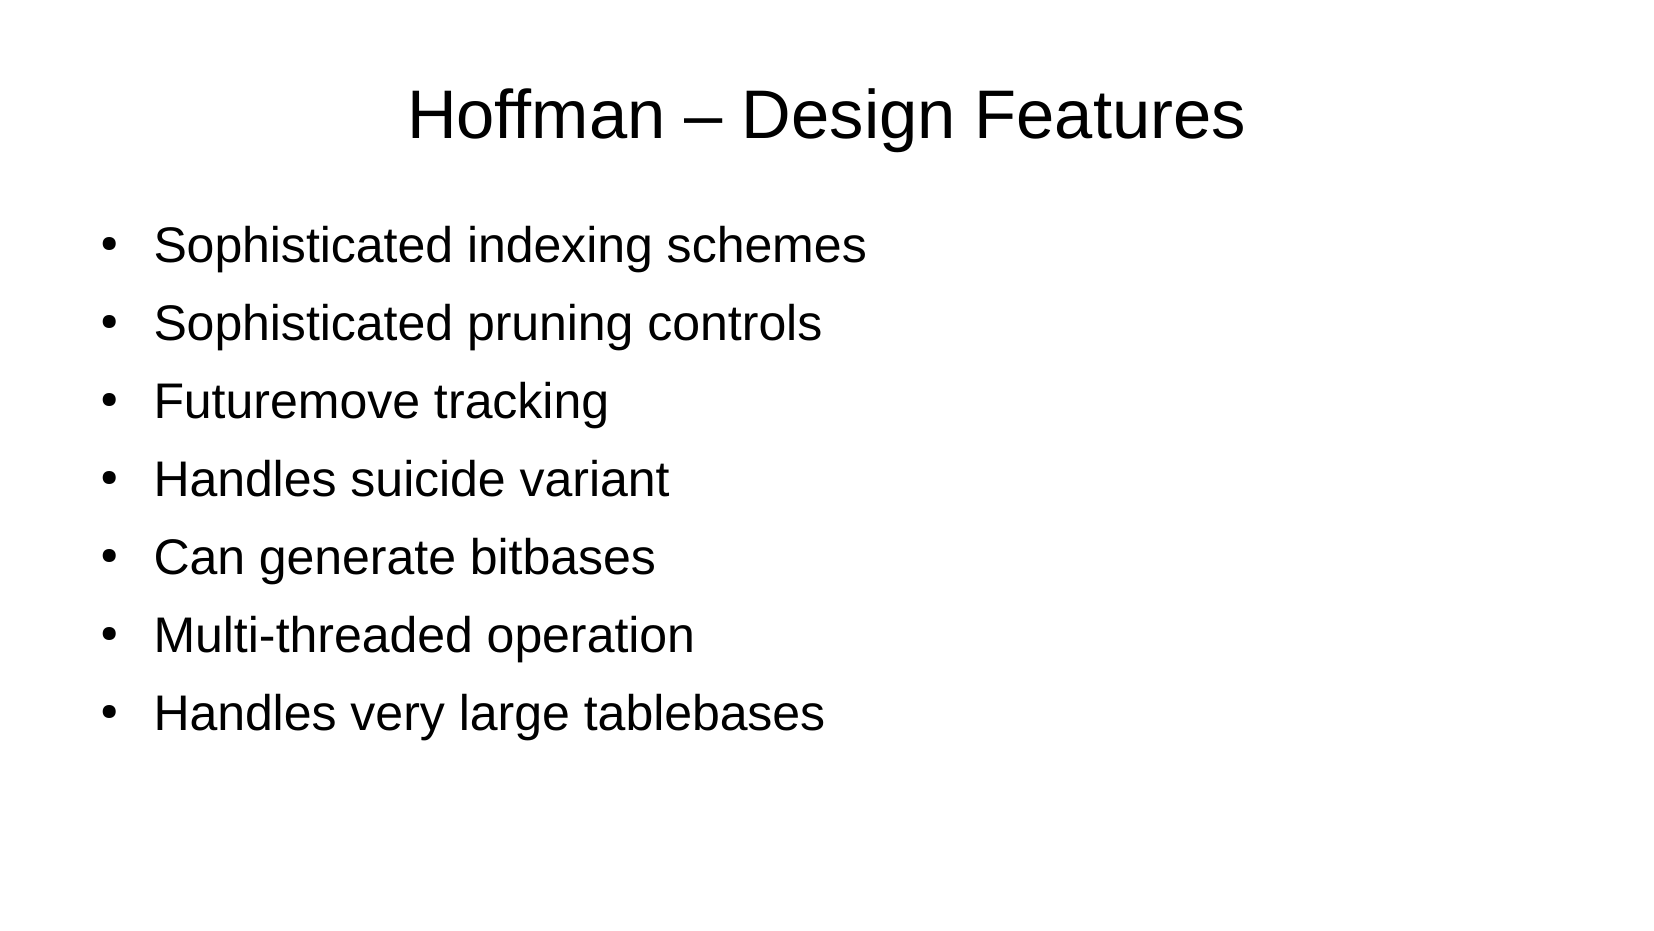

# Hoffman – Design Features
Sophisticated indexing schemes
Sophisticated pruning controls
Futuremove tracking
Handles suicide variant
Can generate bitbases
Multi-threaded operation
Handles very large tablebases